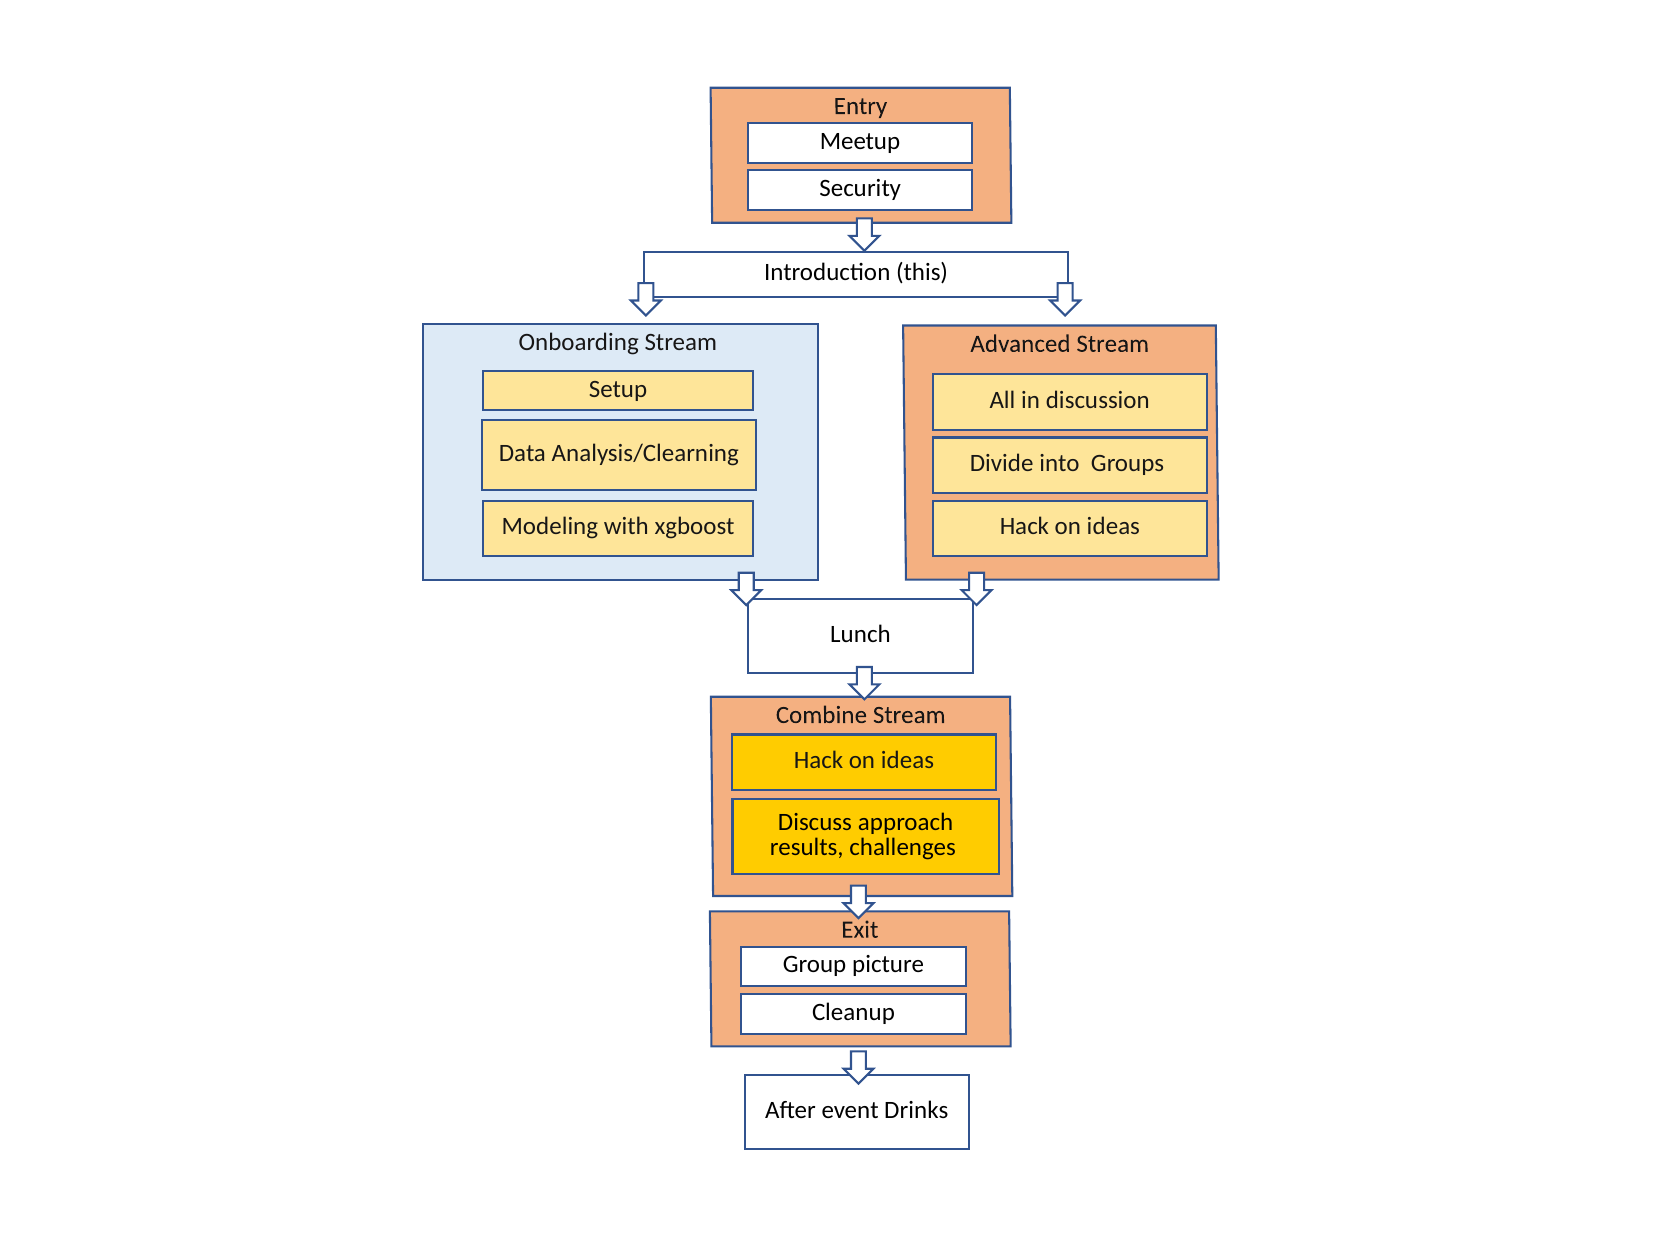

Entry
Meetup
Security
Introduction (this)
Onboarding Stream
Advanced Stream
Setup
All in discussion
Data Analysis/Clearning
Divide into Groups
Hack on ideas
Modeling with xgboost
Lunch
Combine Stream
Hack on ideas
Discuss approach results, challenges
Exit
Group picture
Cleanup
After event Drinks